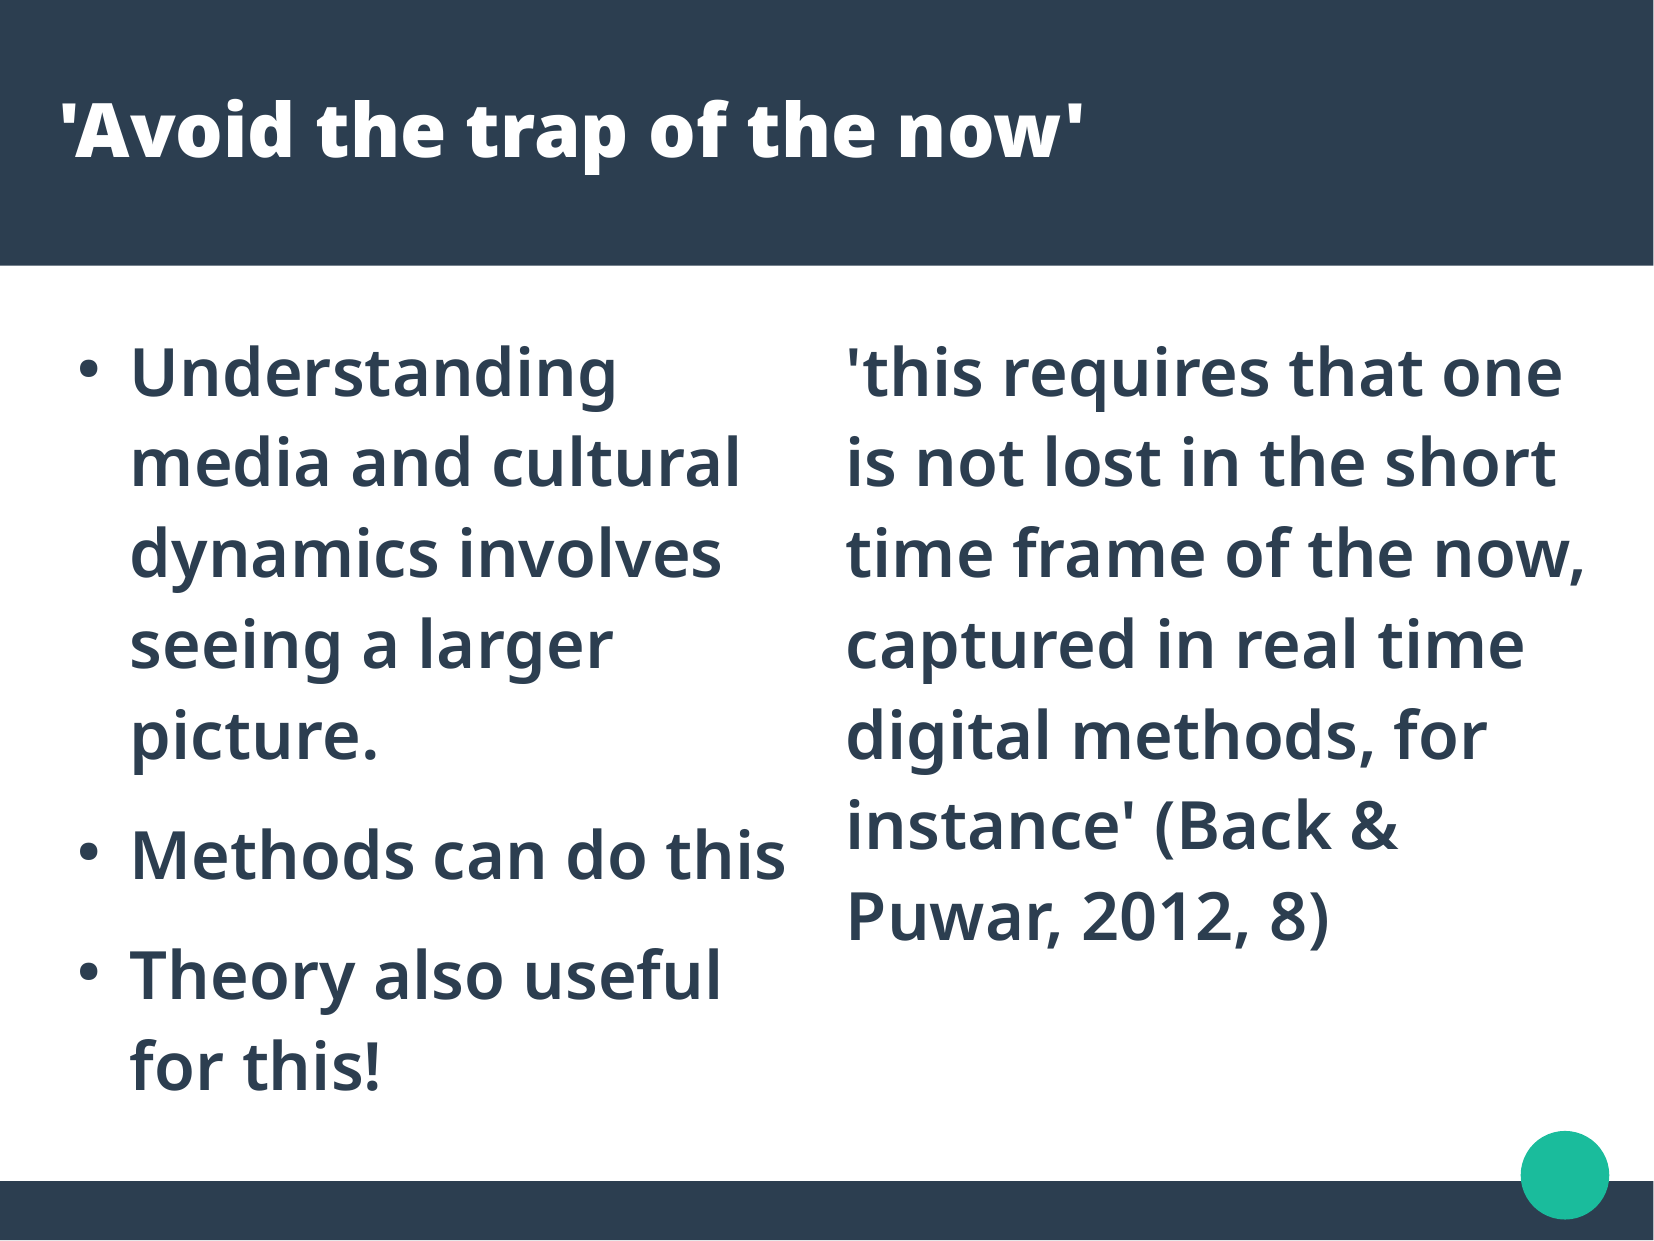

# 'Avoid the trap of the now'
Understanding media and cultural dynamics involves seeing a larger picture.
Methods can do this
Theory also useful for this!
'this requires that one is not lost in the short time frame of the now, captured in real time digital methods, for instance' (Back & Puwar, 2012, 8)